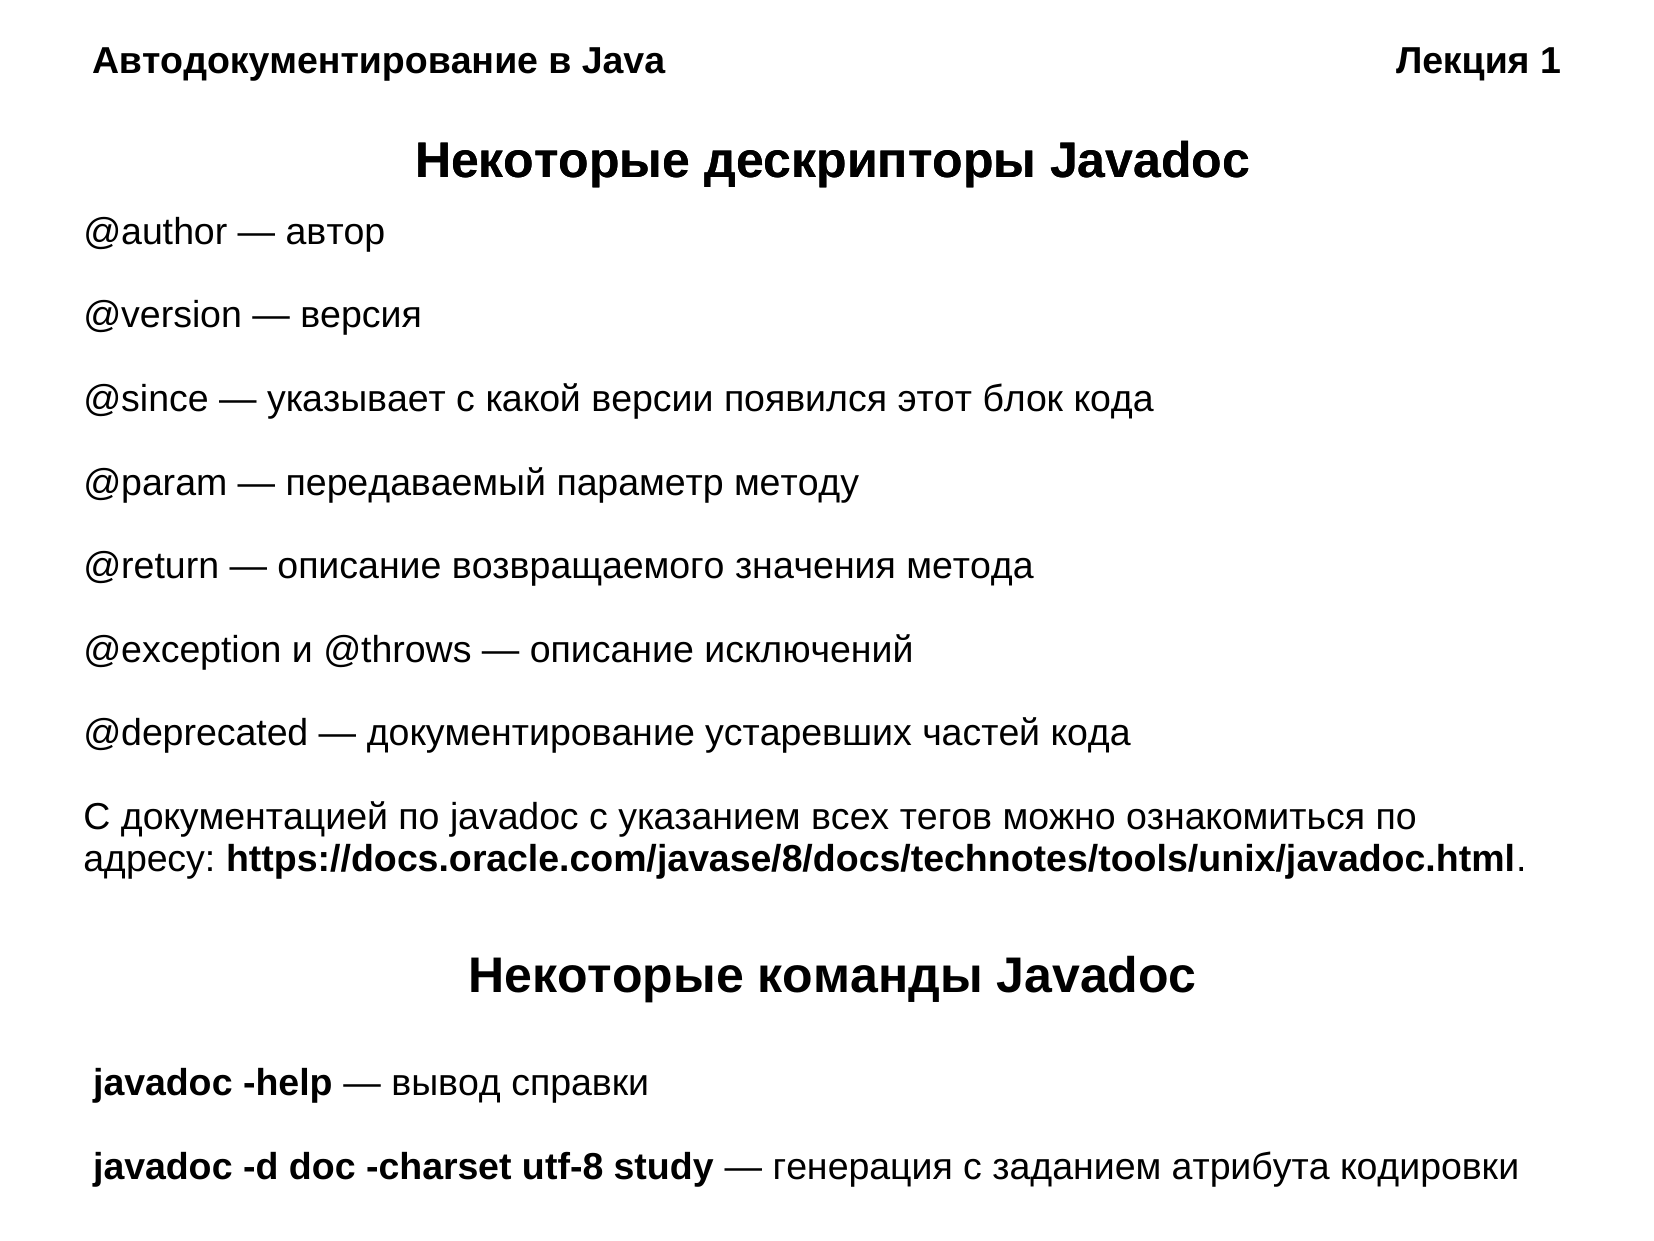

Автодокументирование в Java							Лекция 1
Некоторые дескрипторы Javadoc
Некоторые дескрипторы Javadoc
@author — автор
@version — версия
@since — указывает с какой версии появился этот блок кода
@param — передаваемый параметр методу
@return — описание возвращаемого значения метода
@exception и @throws — описание исключений
@deprecated — документирование устаревших частей кода
С документацией по javadoc с указанием всех тегов можно ознакомиться по адресу: https://docs.oracle.com/javase/8/docs/technotes/tools/unix/javadoc.html.
Некоторые команды Javadoc
javadoc -help — вывод справки
javadoc -d doc -charset utf-8 study — генерация с заданием атрибута кодировки